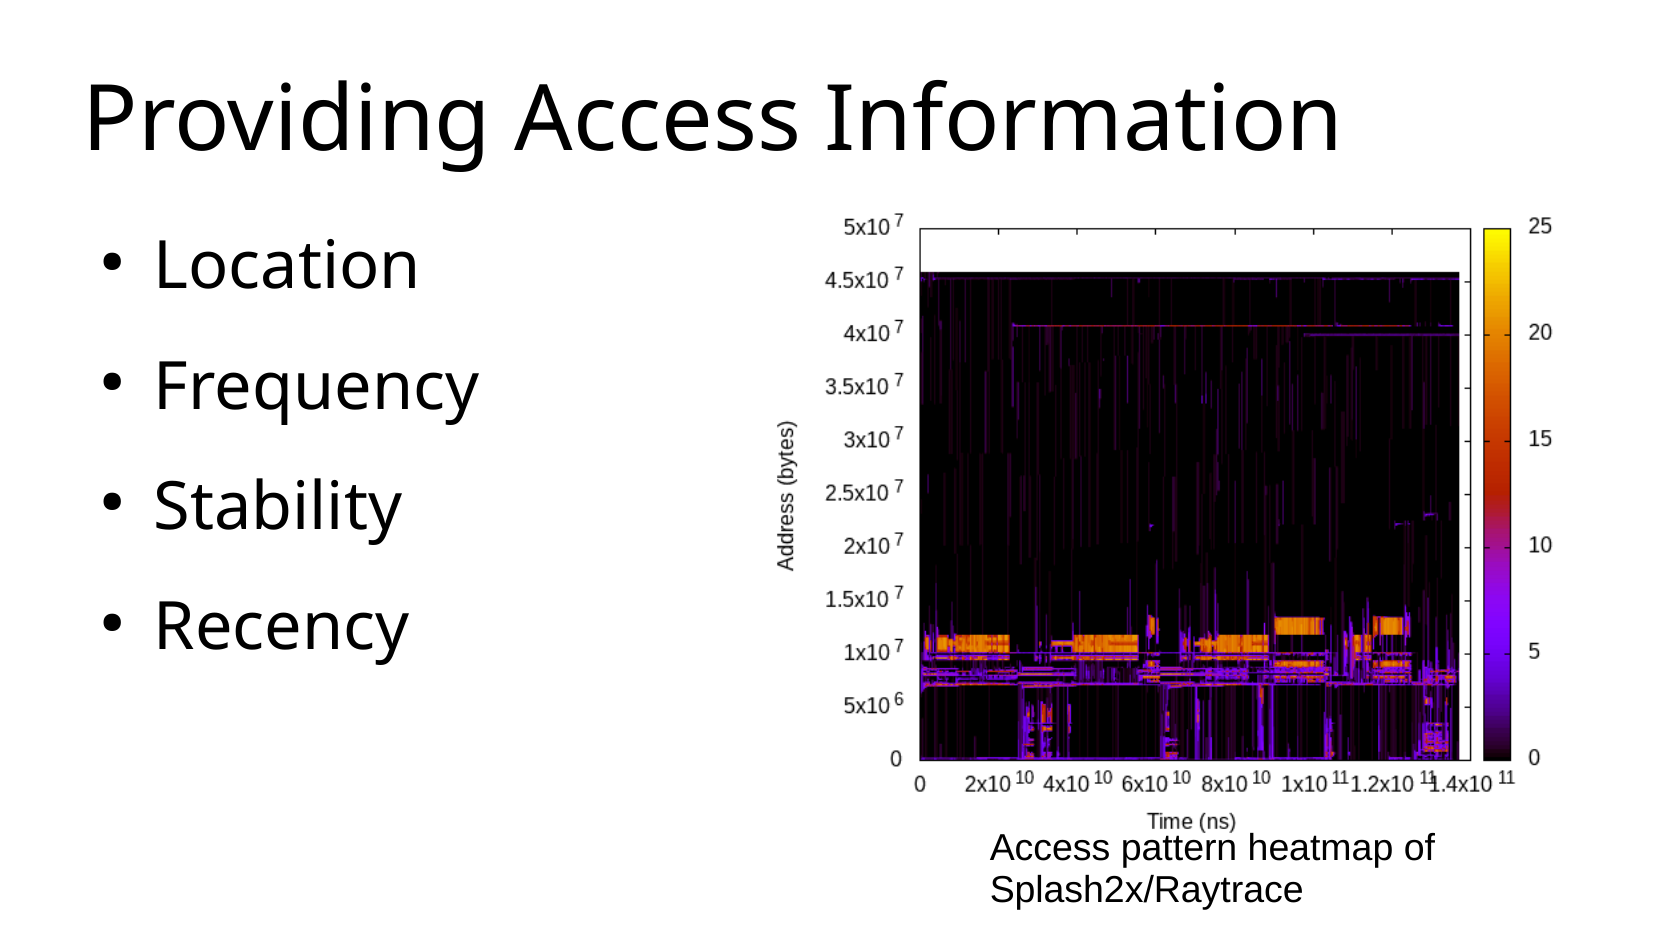

# Providing Access Information
Location
Frequency
Stability
Recency
Access pattern heatmap of
Splash2x/Raytrace